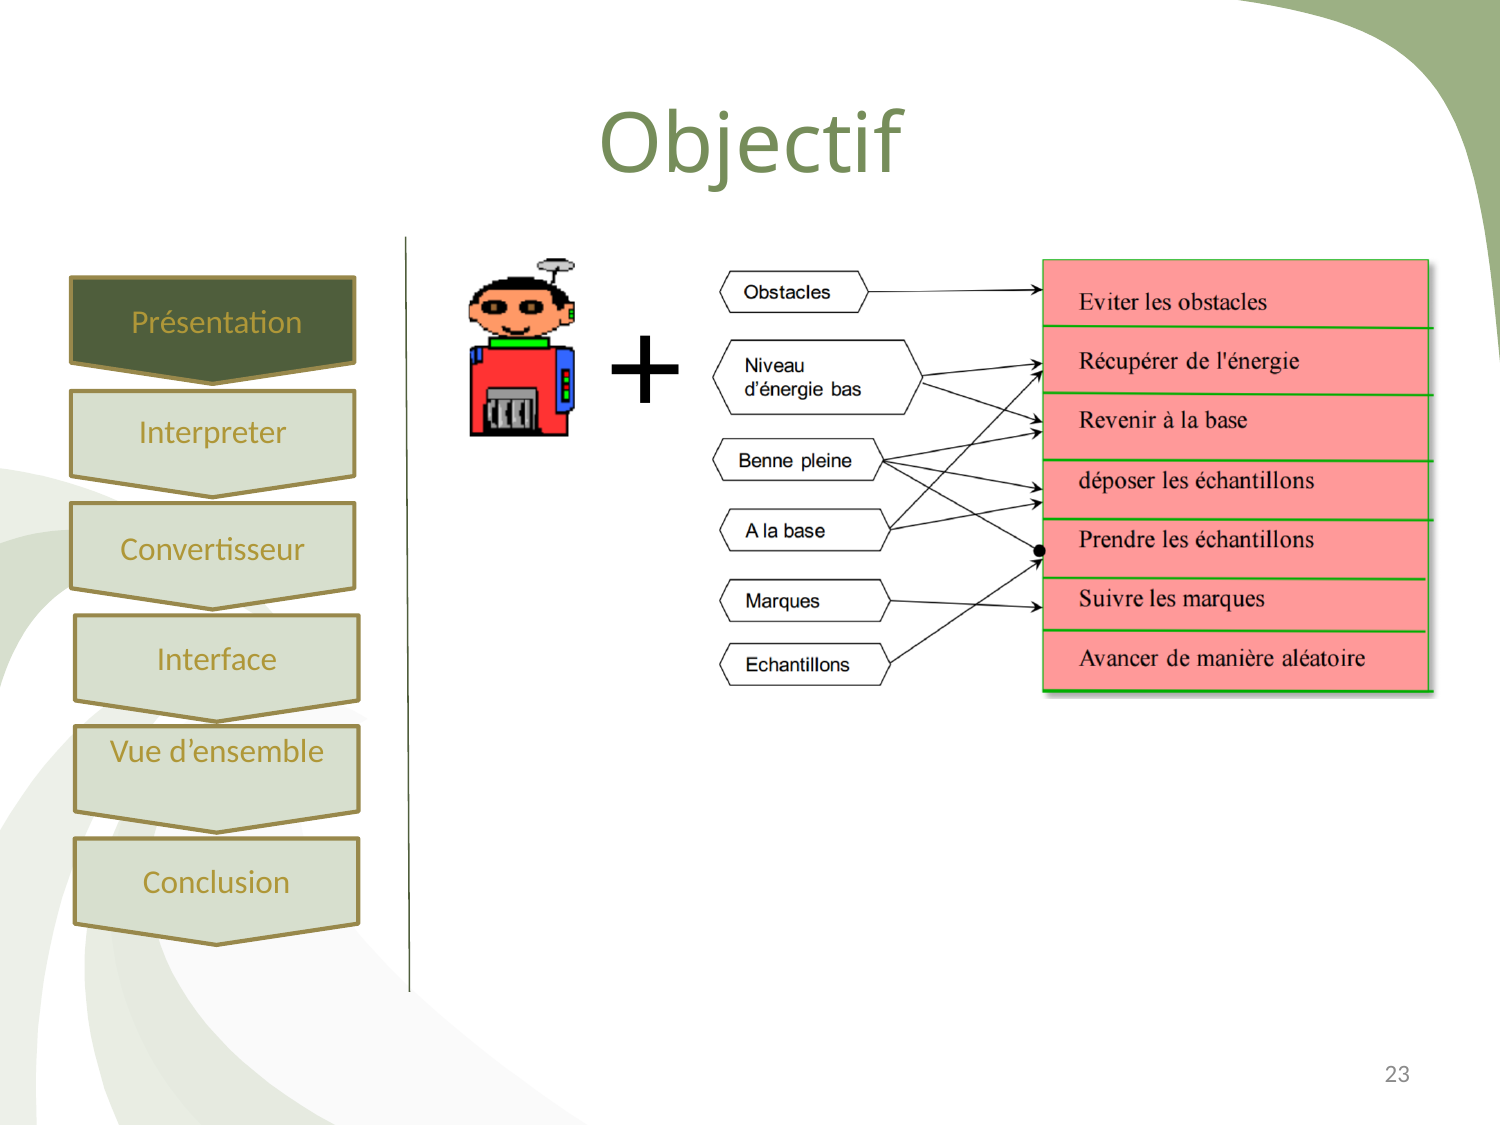

# Objectif
+
Présentation
Interpreter
Convertisseur
Interface
Vue d’ensemble
Conclusion
23